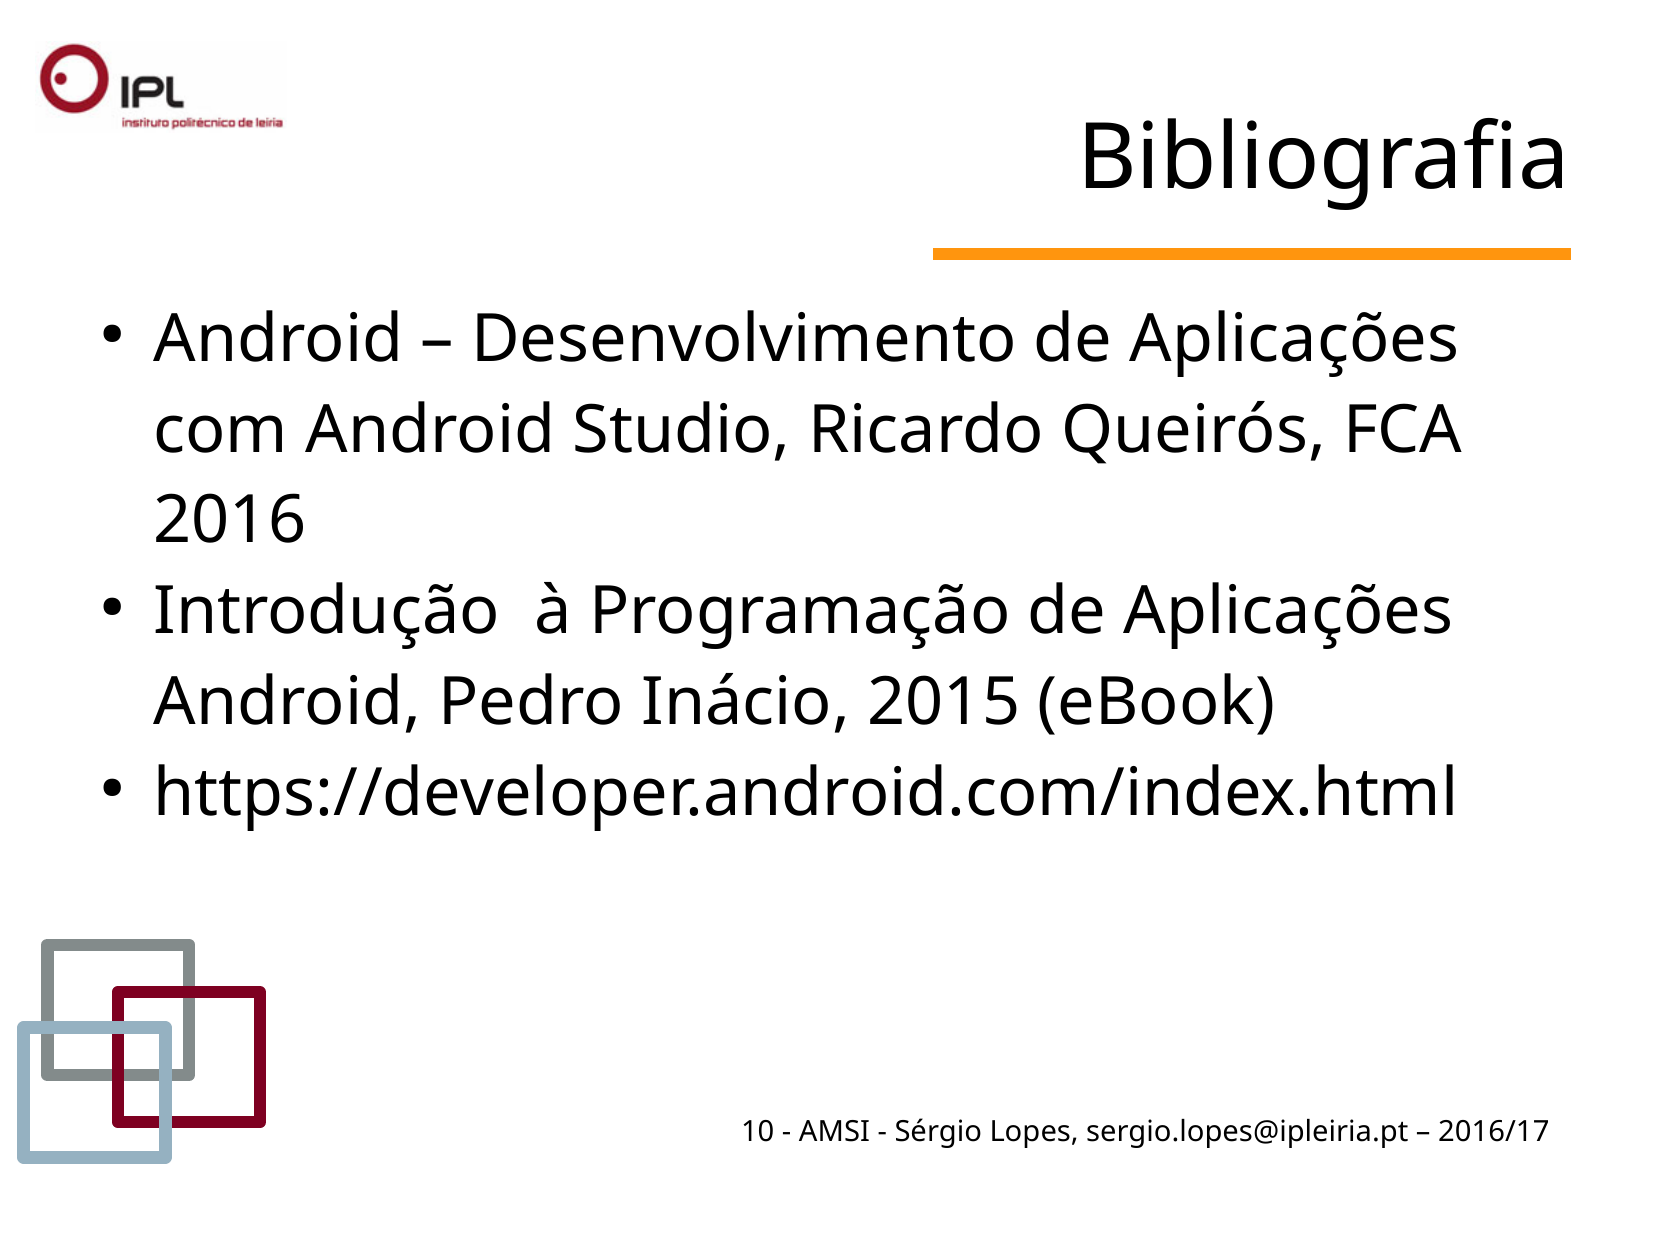

# Bibliografia
Android – Desenvolvimento de Aplicações com Android Studio, Ricardo Queirós, FCA 2016
Introdução à Programação de Aplicações Android, Pedro Inácio, 2015 (eBook)
https://developer.android.com/index.html
10 - AMSI - Sérgio Lopes, sergio.lopes@ipleiria.pt – 2016/17